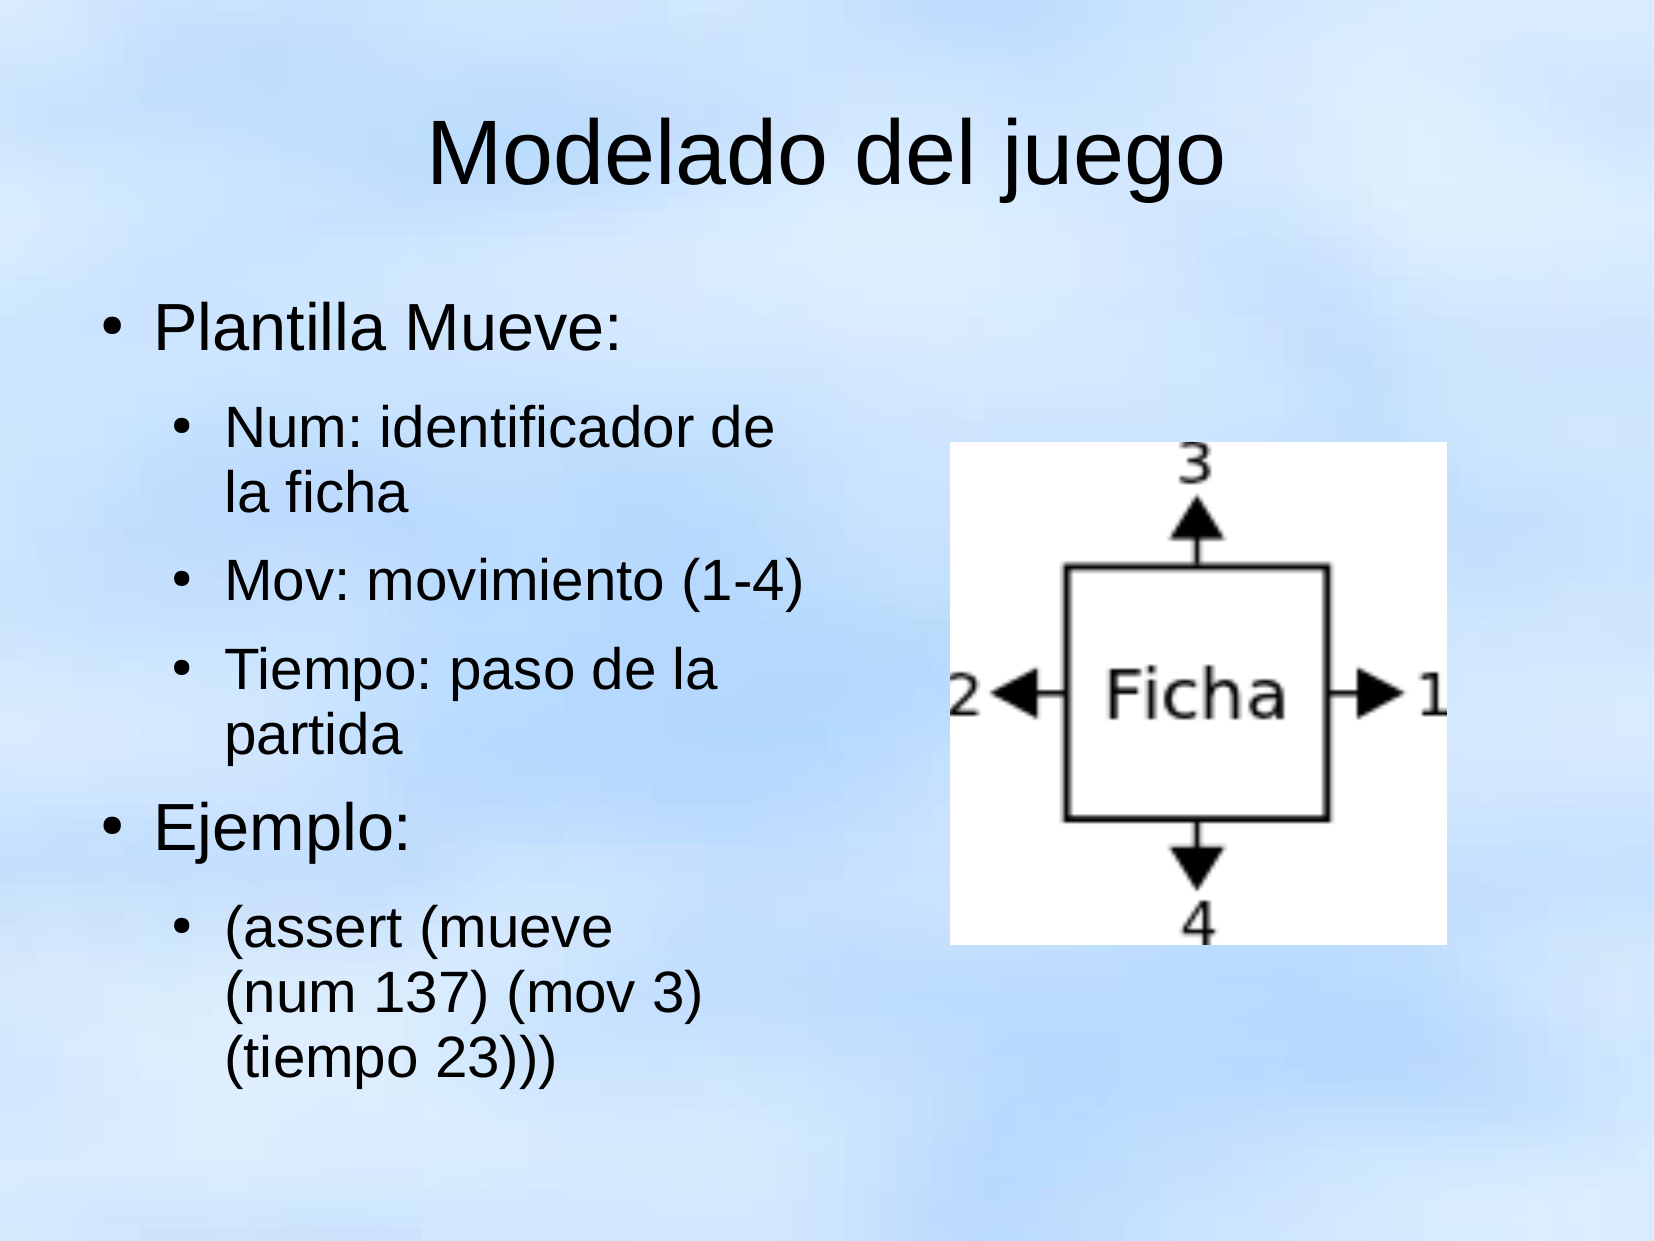

# Modelado del juego
Plantilla Mueve:
Num: identificador de la ficha
Mov: movimiento (1-4)
Tiempo: paso de la partida
Ejemplo:
(assert (mueve (num 137) (mov 3) (tiempo 23)))